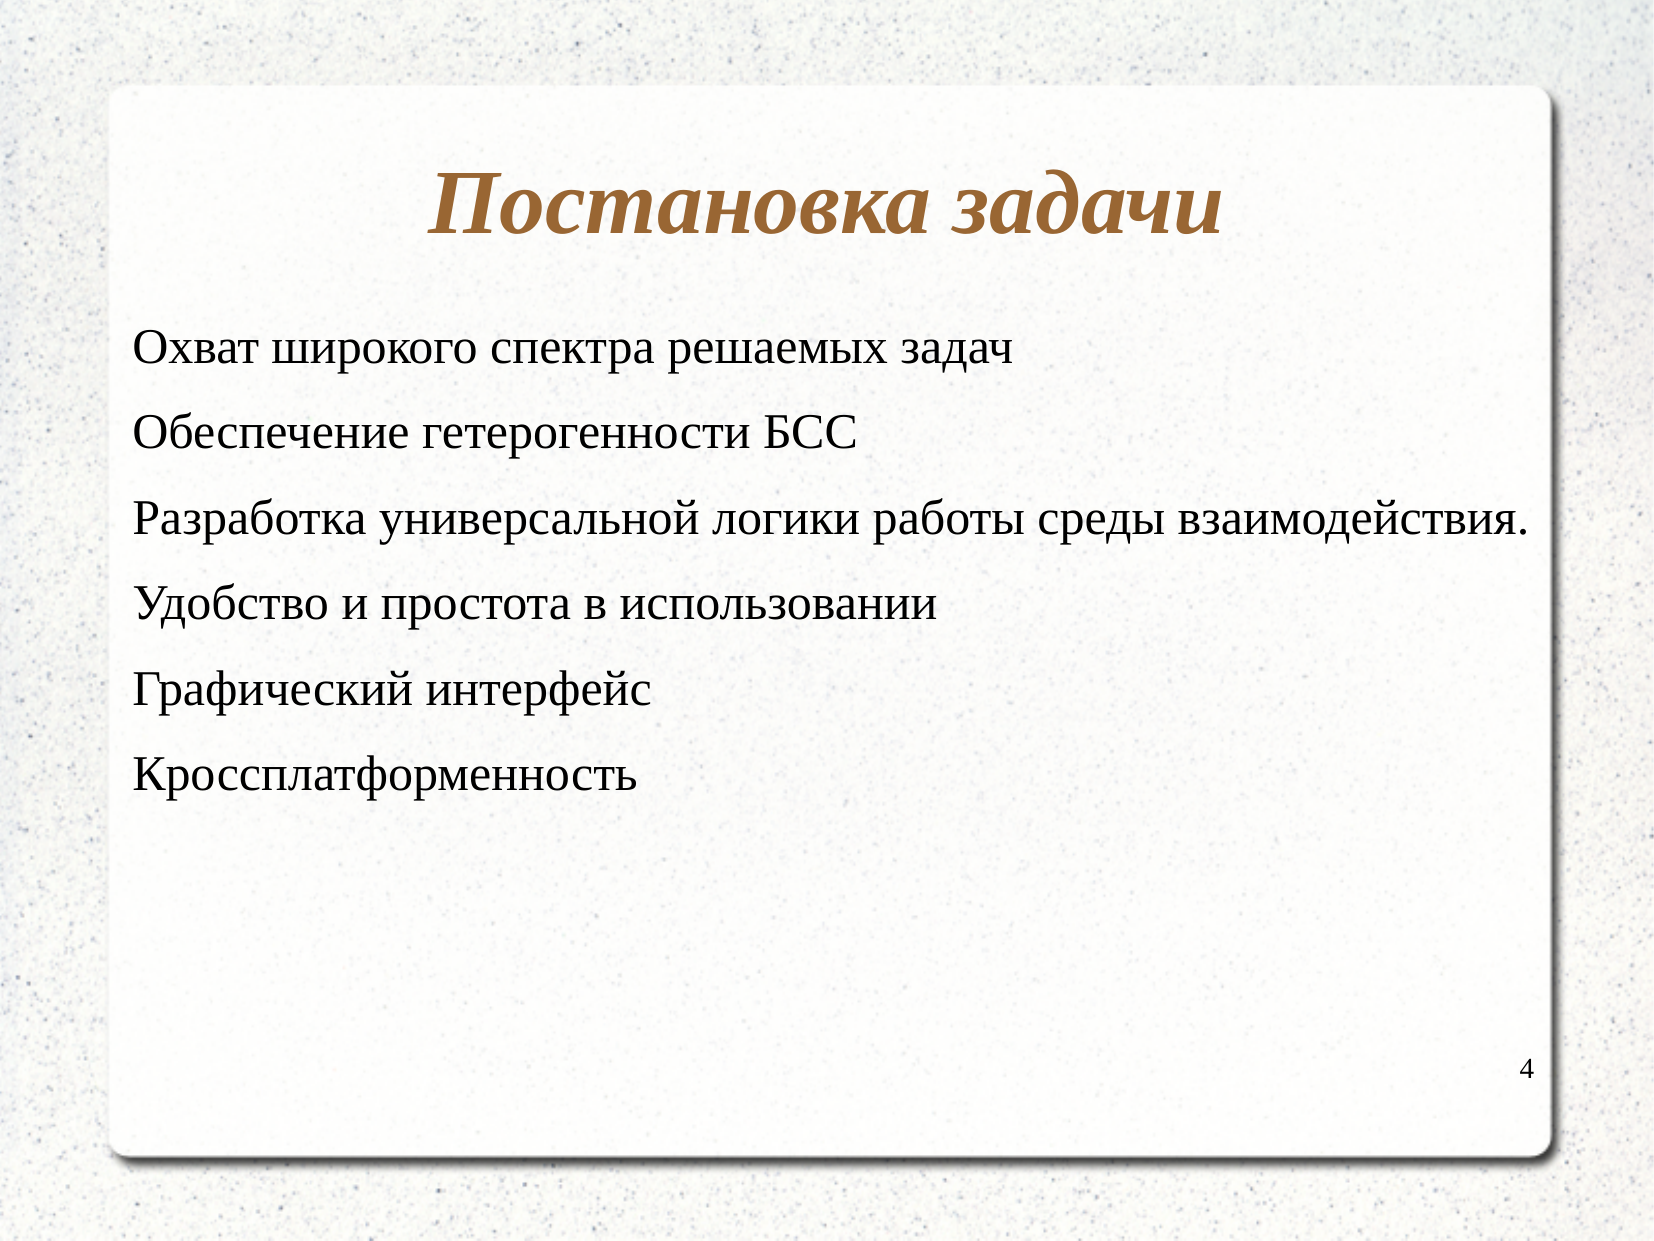

# Постановка задачи
Охват широкого спектра решаемых задач
Обеспечение гетерогенности БСС
Разработка универсальной логики работы среды взаимодействия.
Удобство и простота в использовании
Графический интерфейс
Кроссплатформенность
4